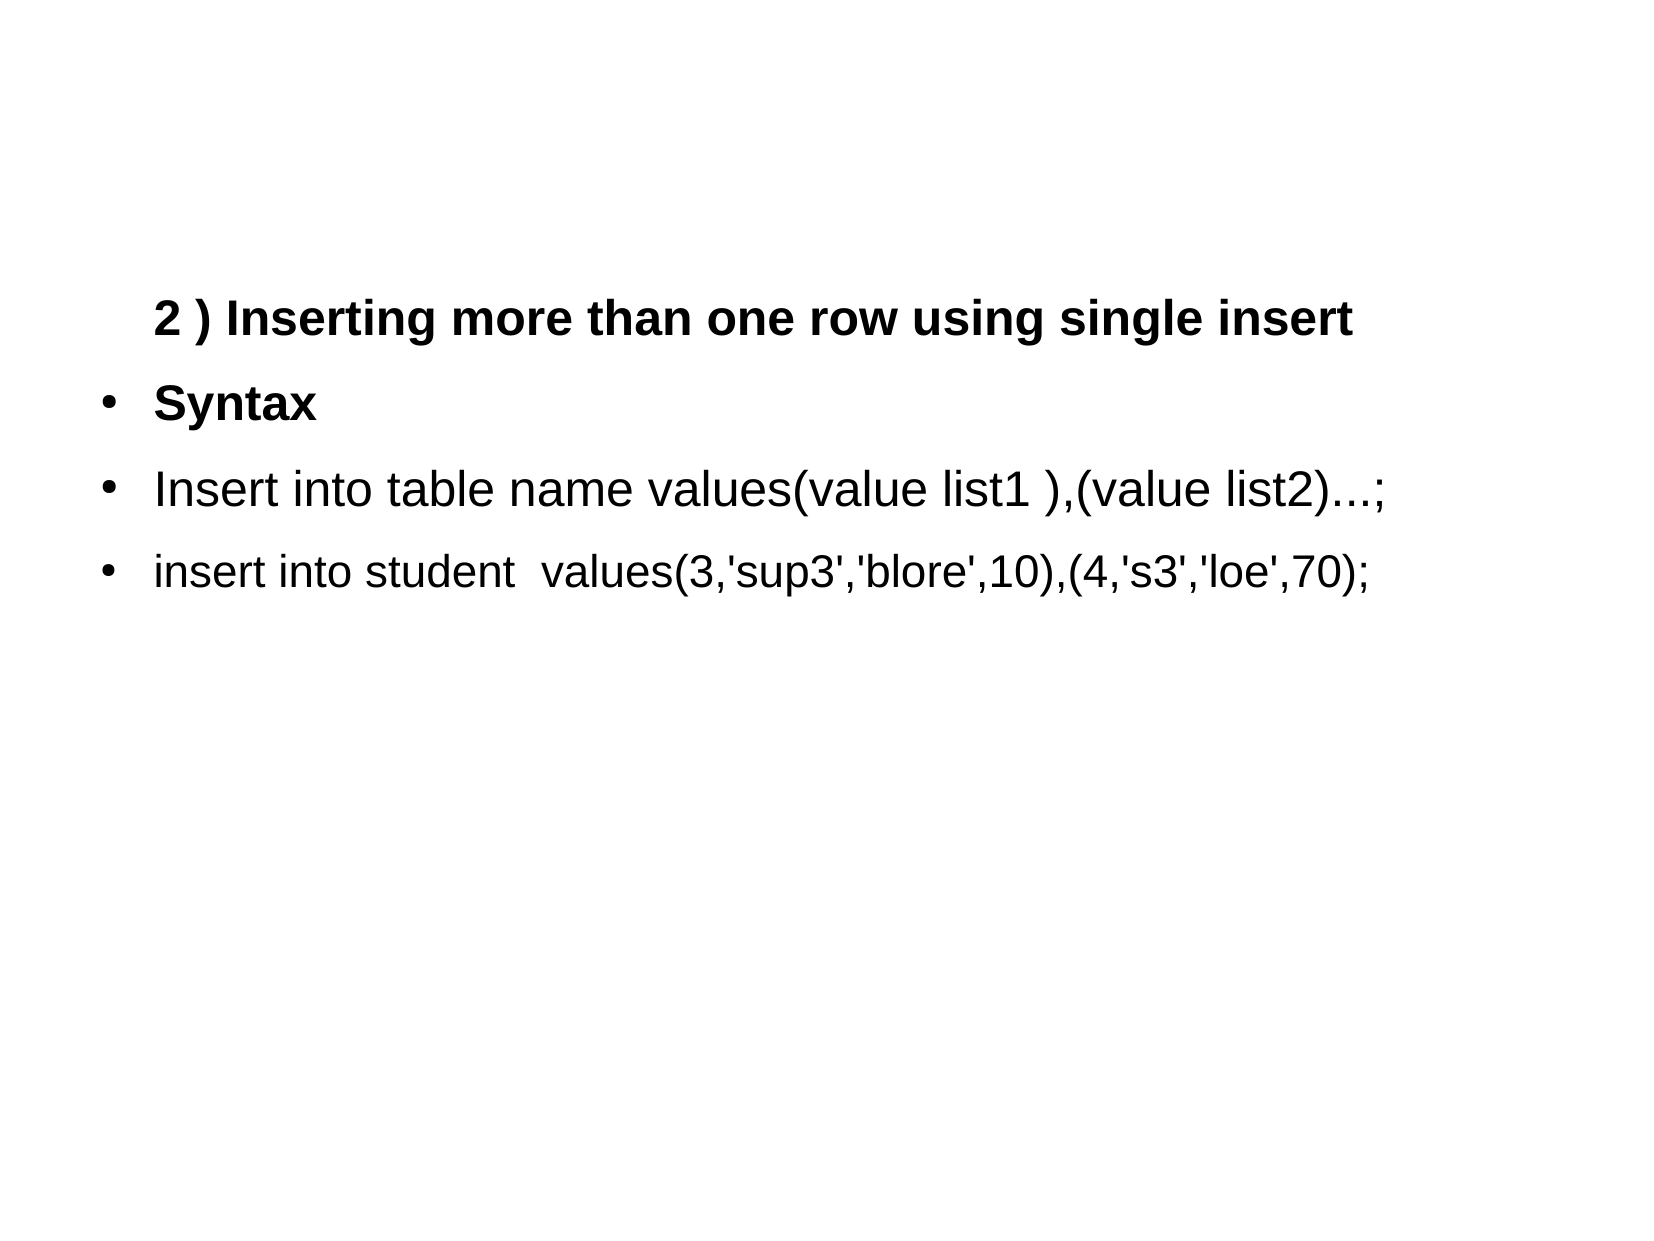

#
2 ) Inserting more than one row using single insert
Syntax
Insert into table name values(value list1 ),(value list2)...;
insert into student values(3,'sup3','blore',10),(4,'s3','loe',70);